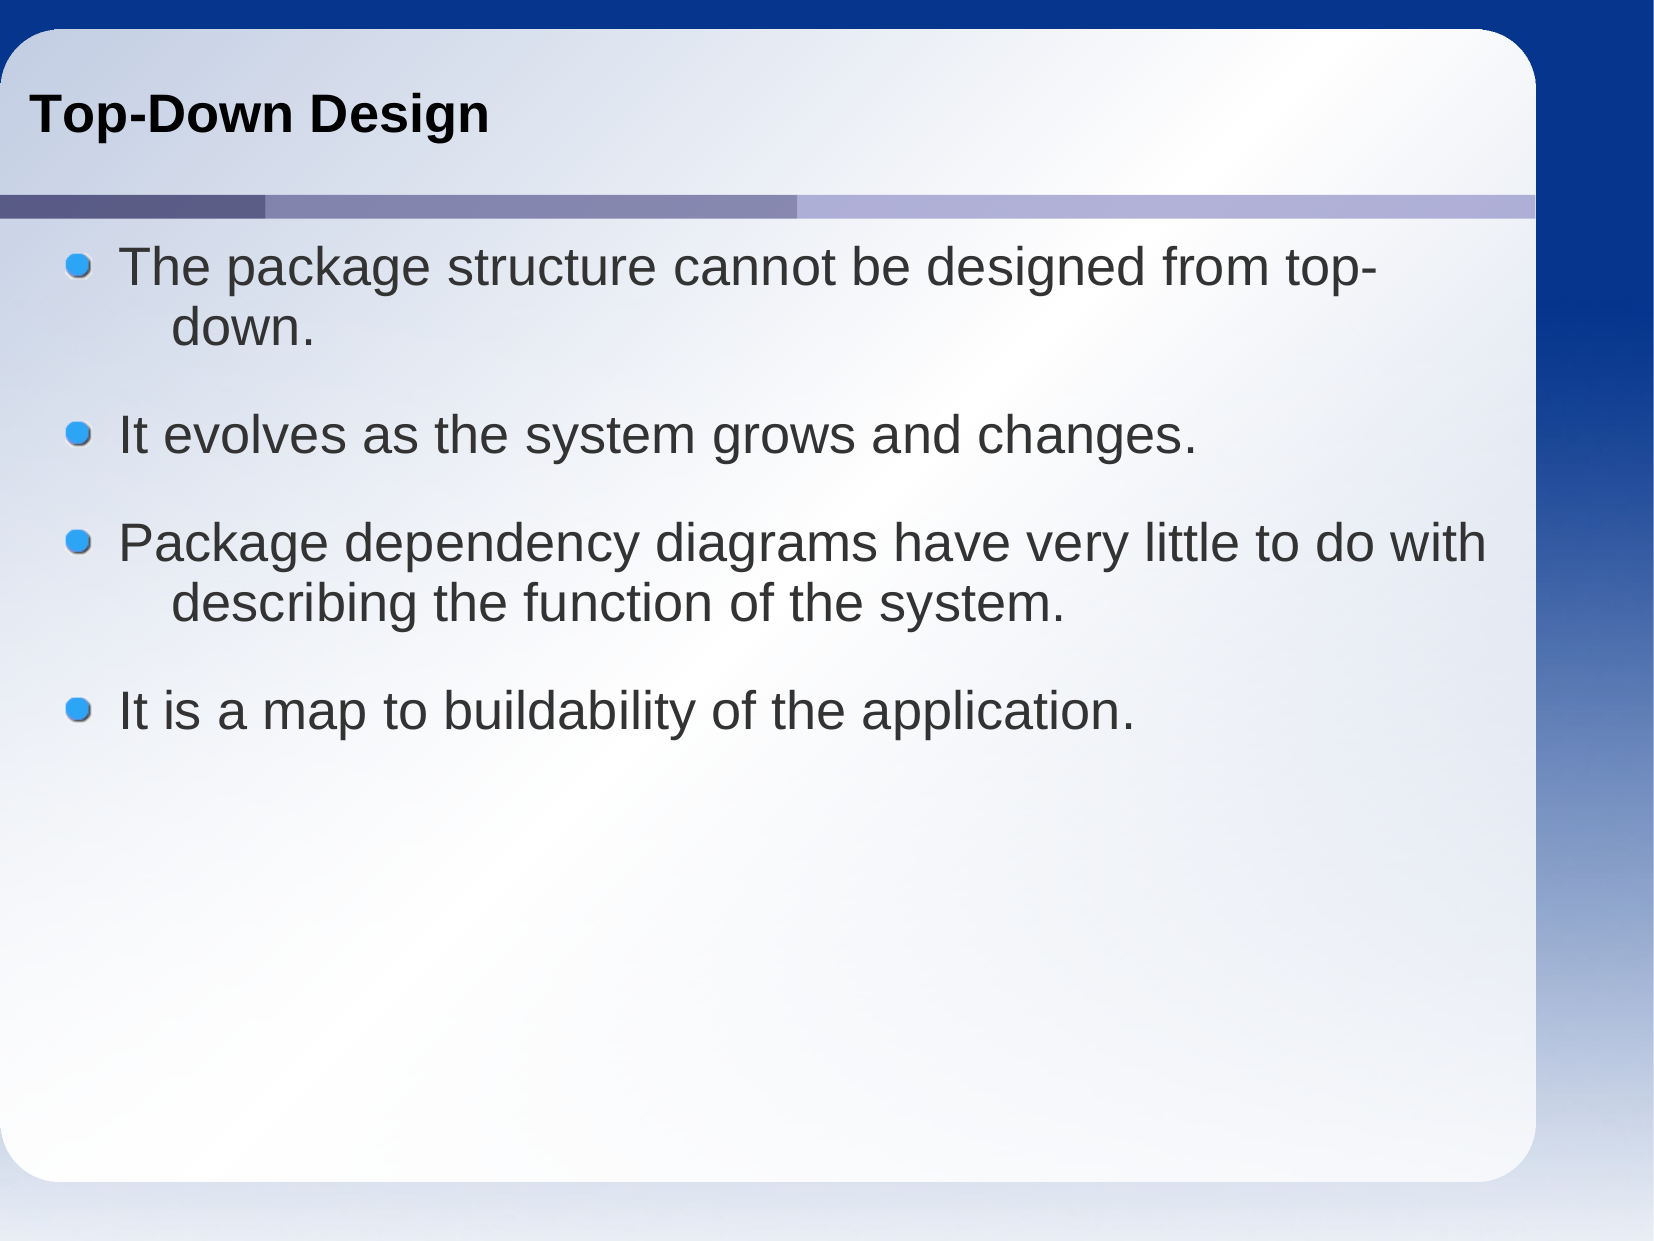

# Top-Down Design
The package structure cannot be designed from top-down.
It evolves as the system grows and changes.
Package dependency diagrams have very little to do with describing the function of the system.
It is a map to buildability of the application.